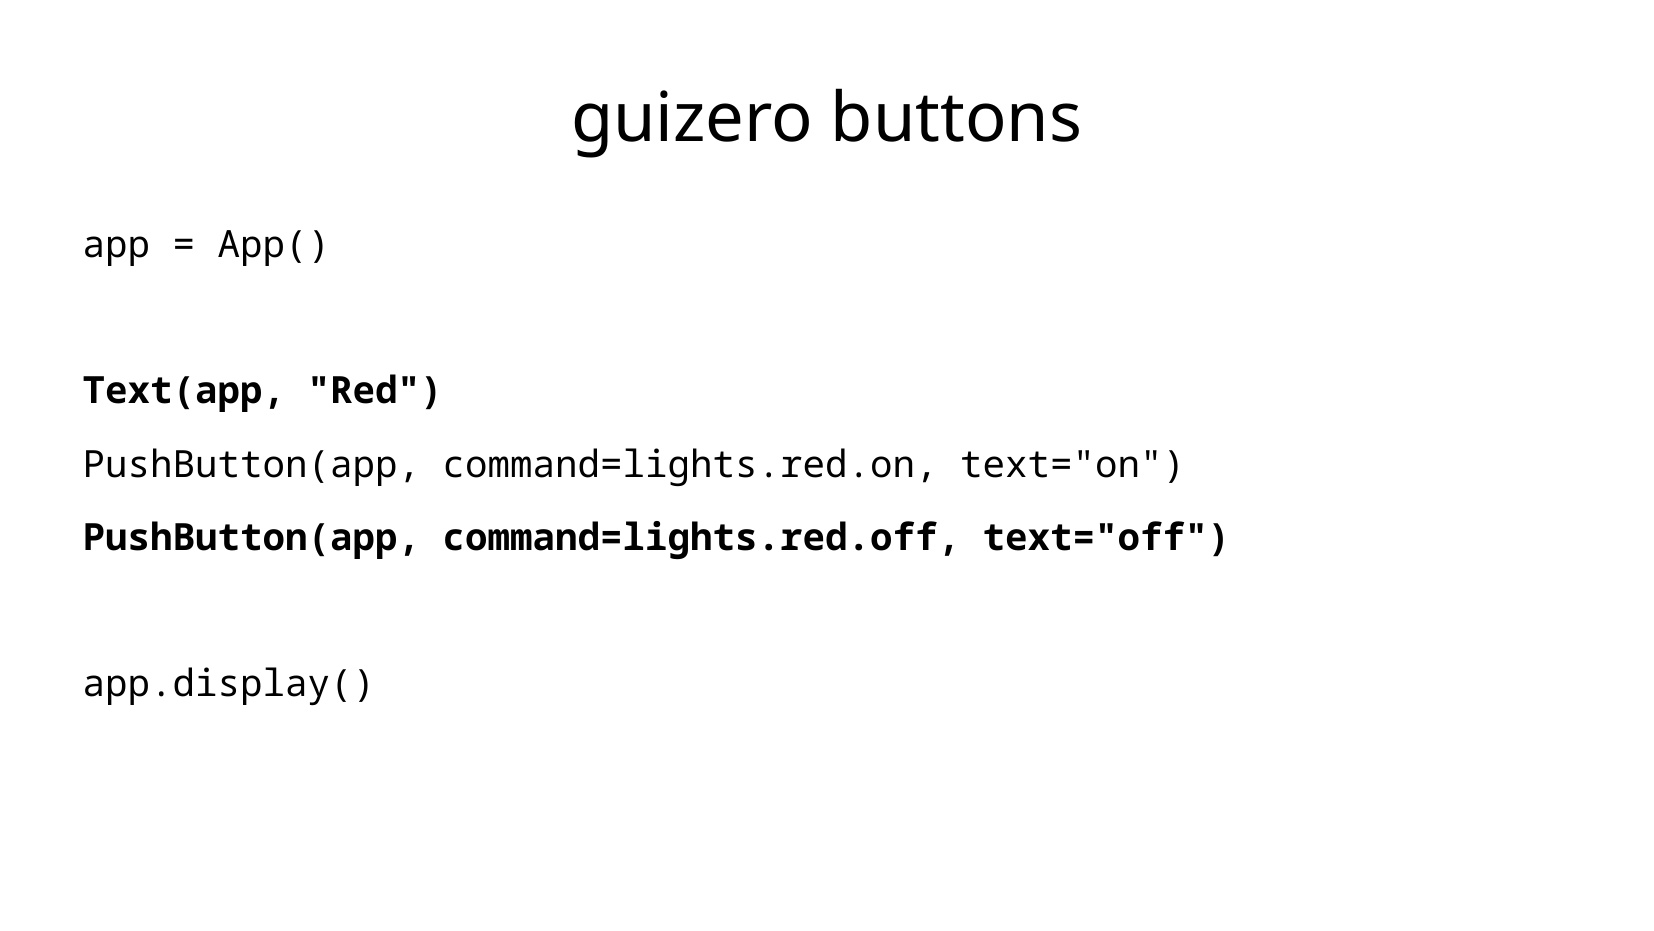

# guizero buttons
app = App()
Text(app, "Red")
PushButton(app, command=lights.red.on, text="on")
PushButton(app, command=lights.red.off, text="off")
app.display()